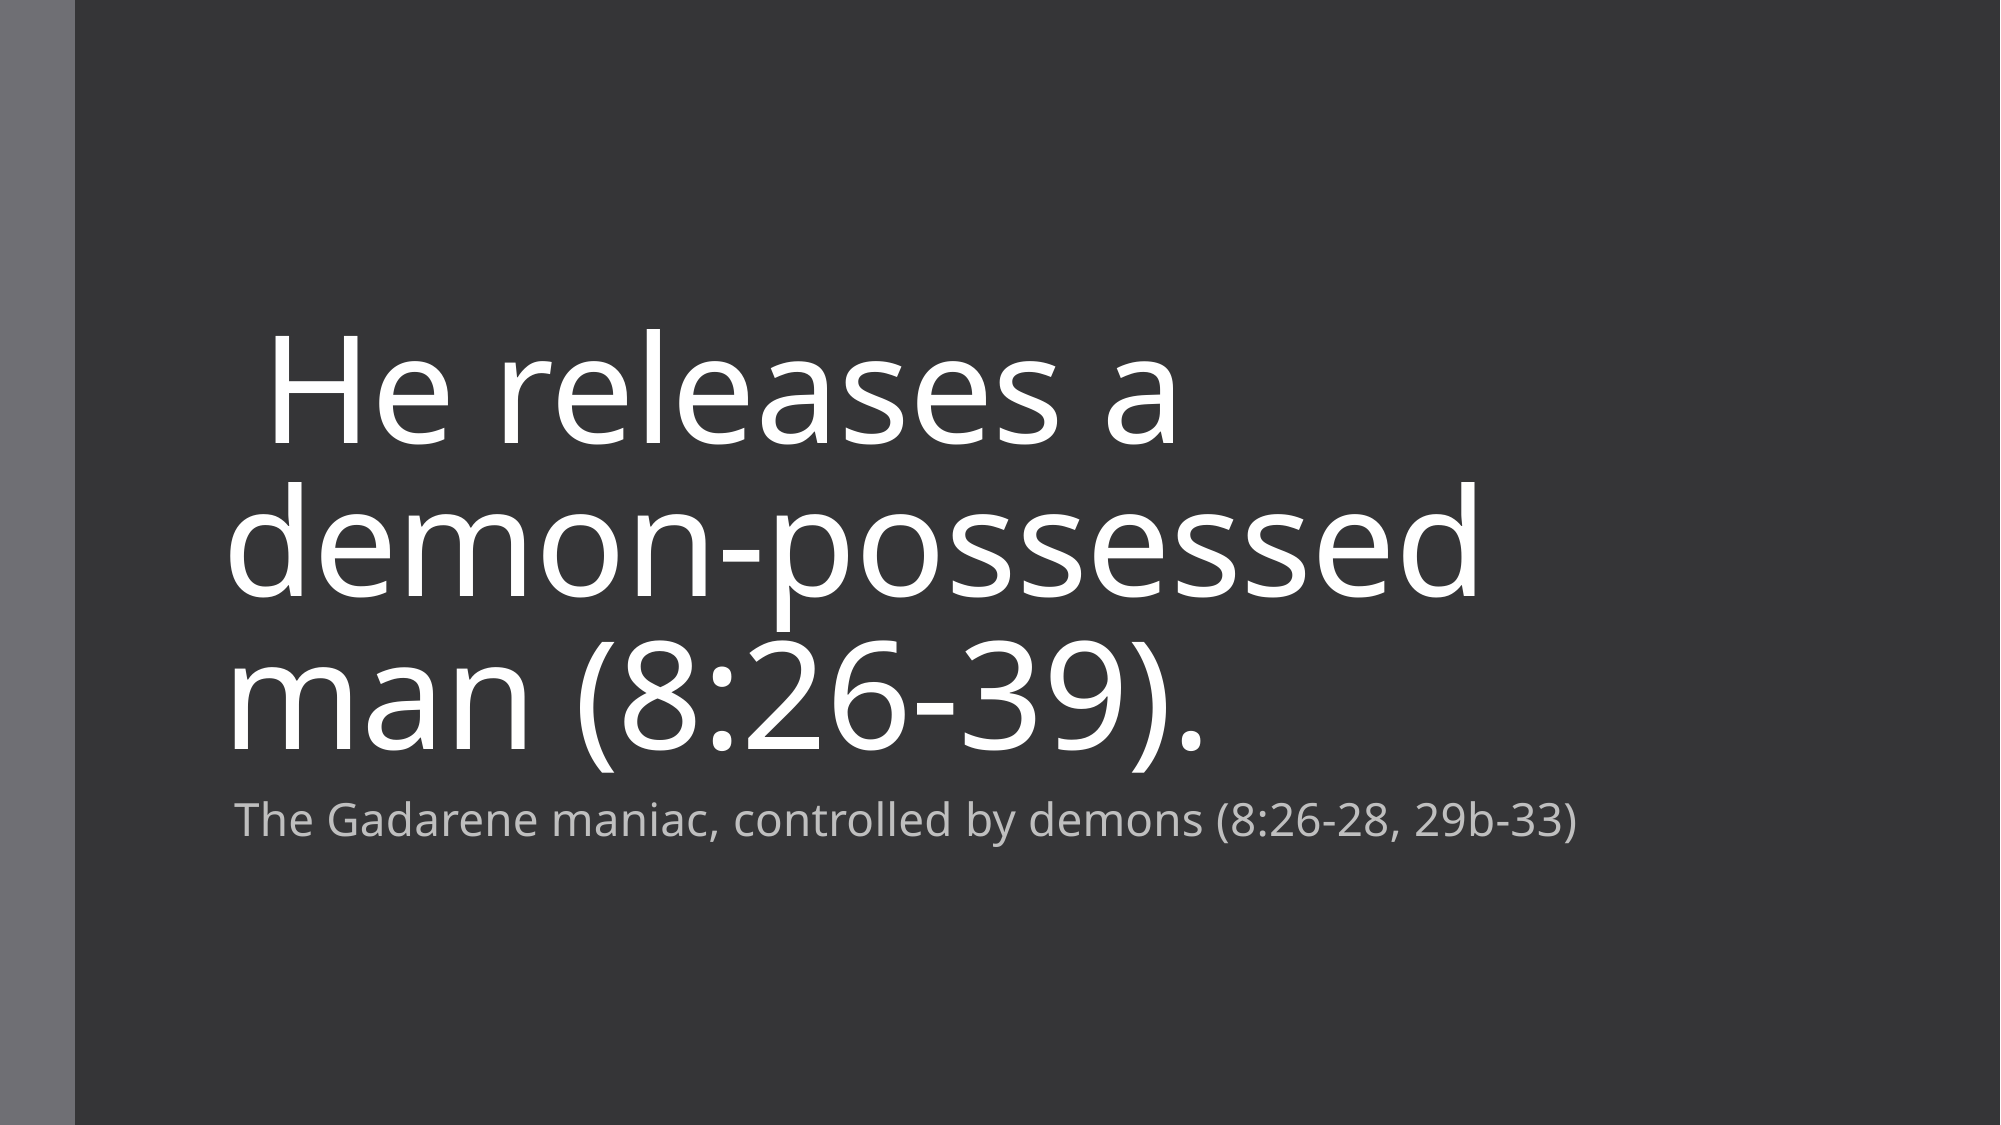

# He releases a demon-possessed man (8:26-39).
 The Gadarene maniac, controlled by demons (8:26-28, 29b-33)